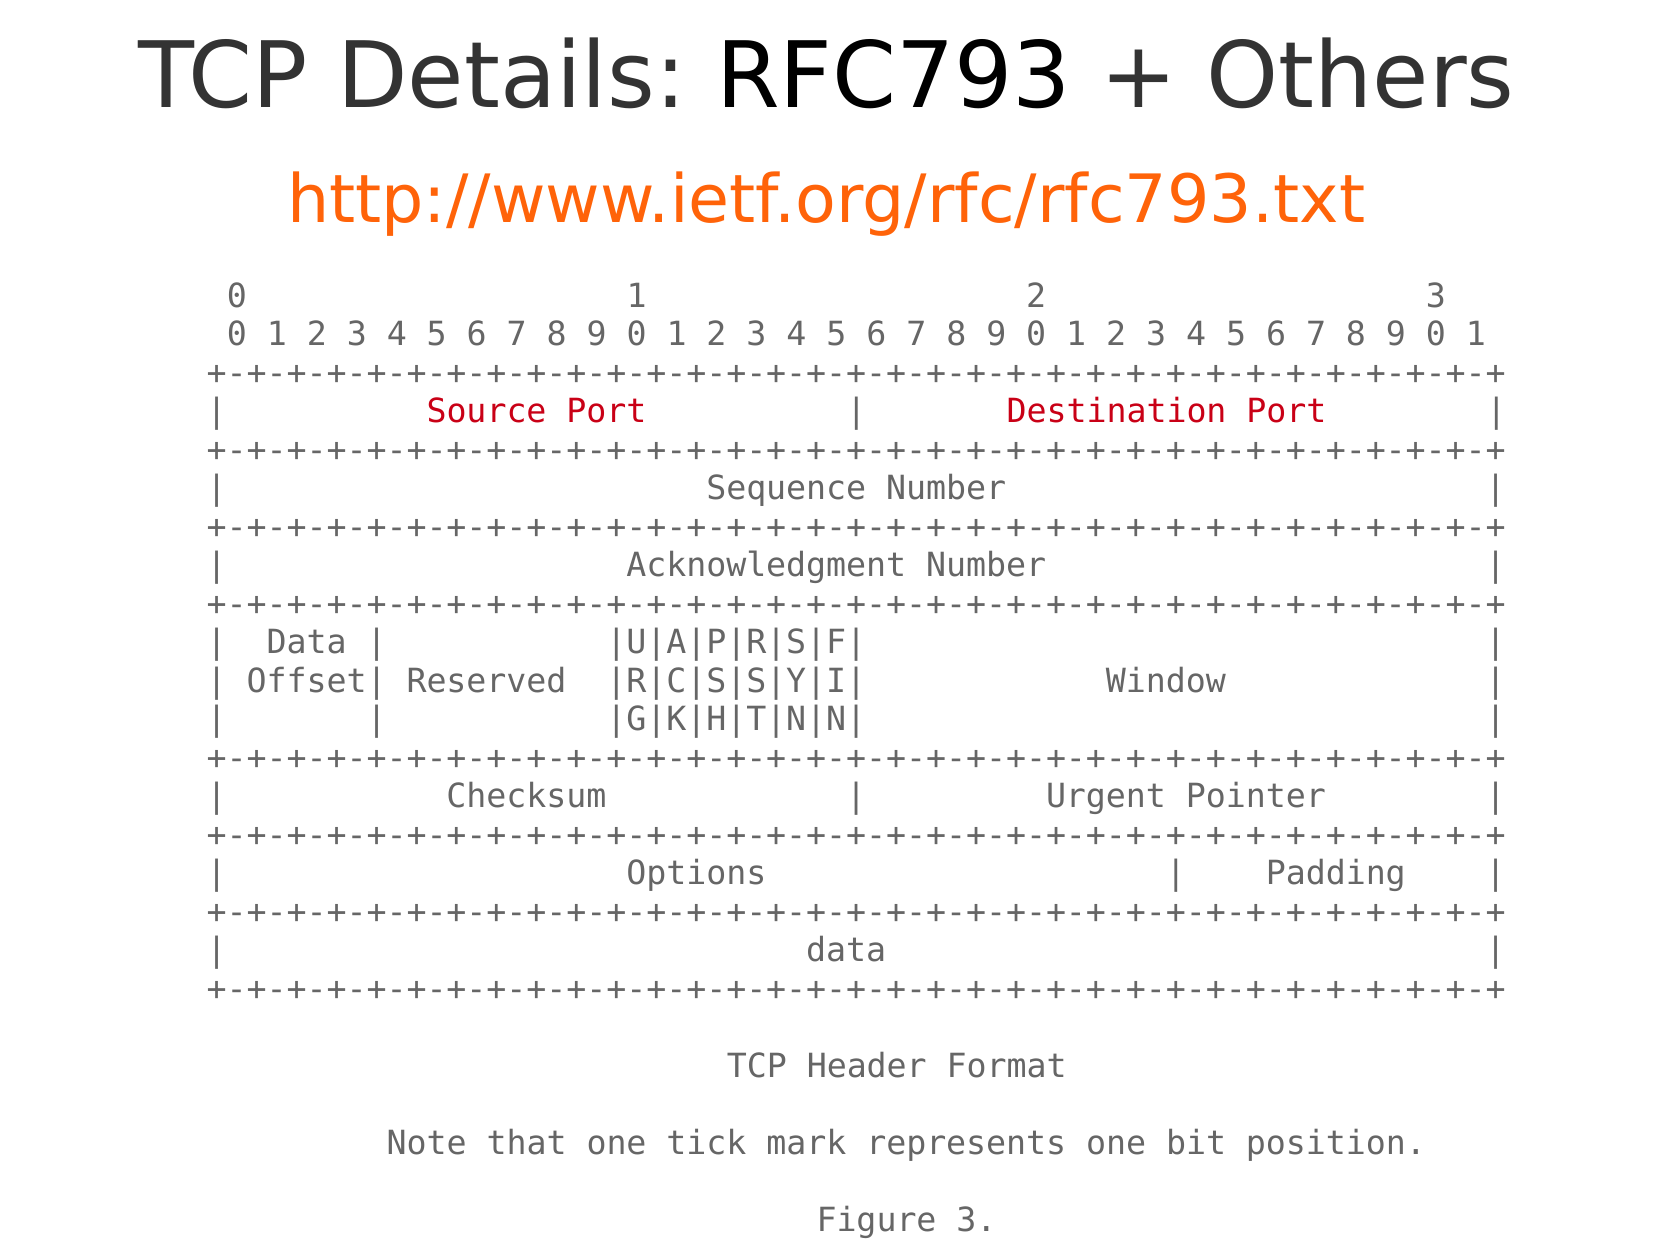

# TCP Details: RFC793 + Others
http://www.ietf.org/rfc/rfc793.txt
 0 1 2 3
 0 1 2 3 4 5 6 7 8 9 0 1 2 3 4 5 6 7 8 9 0 1 2 3 4 5 6 7 8 9 0 1
 +-+-+-+-+-+-+-+-+-+-+-+-+-+-+-+-+-+-+-+-+-+-+-+-+-+-+-+-+-+-+-+-+
 | Source Port | Destination Port |
 +-+-+-+-+-+-+-+-+-+-+-+-+-+-+-+-+-+-+-+-+-+-+-+-+-+-+-+-+-+-+-+-+
 | Sequence Number |
 +-+-+-+-+-+-+-+-+-+-+-+-+-+-+-+-+-+-+-+-+-+-+-+-+-+-+-+-+-+-+-+-+
 | Acknowledgment Number |
 +-+-+-+-+-+-+-+-+-+-+-+-+-+-+-+-+-+-+-+-+-+-+-+-+-+-+-+-+-+-+-+-+
 | Data | |U|A|P|R|S|F| |
 | Offset| Reserved |R|C|S|S|Y|I| Window |
 | | |G|K|H|T|N|N| |
 +-+-+-+-+-+-+-+-+-+-+-+-+-+-+-+-+-+-+-+-+-+-+-+-+-+-+-+-+-+-+-+-+
 | Checksum | Urgent Pointer |
 +-+-+-+-+-+-+-+-+-+-+-+-+-+-+-+-+-+-+-+-+-+-+-+-+-+-+-+-+-+-+-+-+
 | Options | Padding |
 +-+-+-+-+-+-+-+-+-+-+-+-+-+-+-+-+-+-+-+-+-+-+-+-+-+-+-+-+-+-+-+-+
 | data |
 +-+-+-+-+-+-+-+-+-+-+-+-+-+-+-+-+-+-+-+-+-+-+-+-+-+-+-+-+-+-+-+-+
 TCP Header Format
 Note that one tick mark represents one bit position.
 Figure 3.